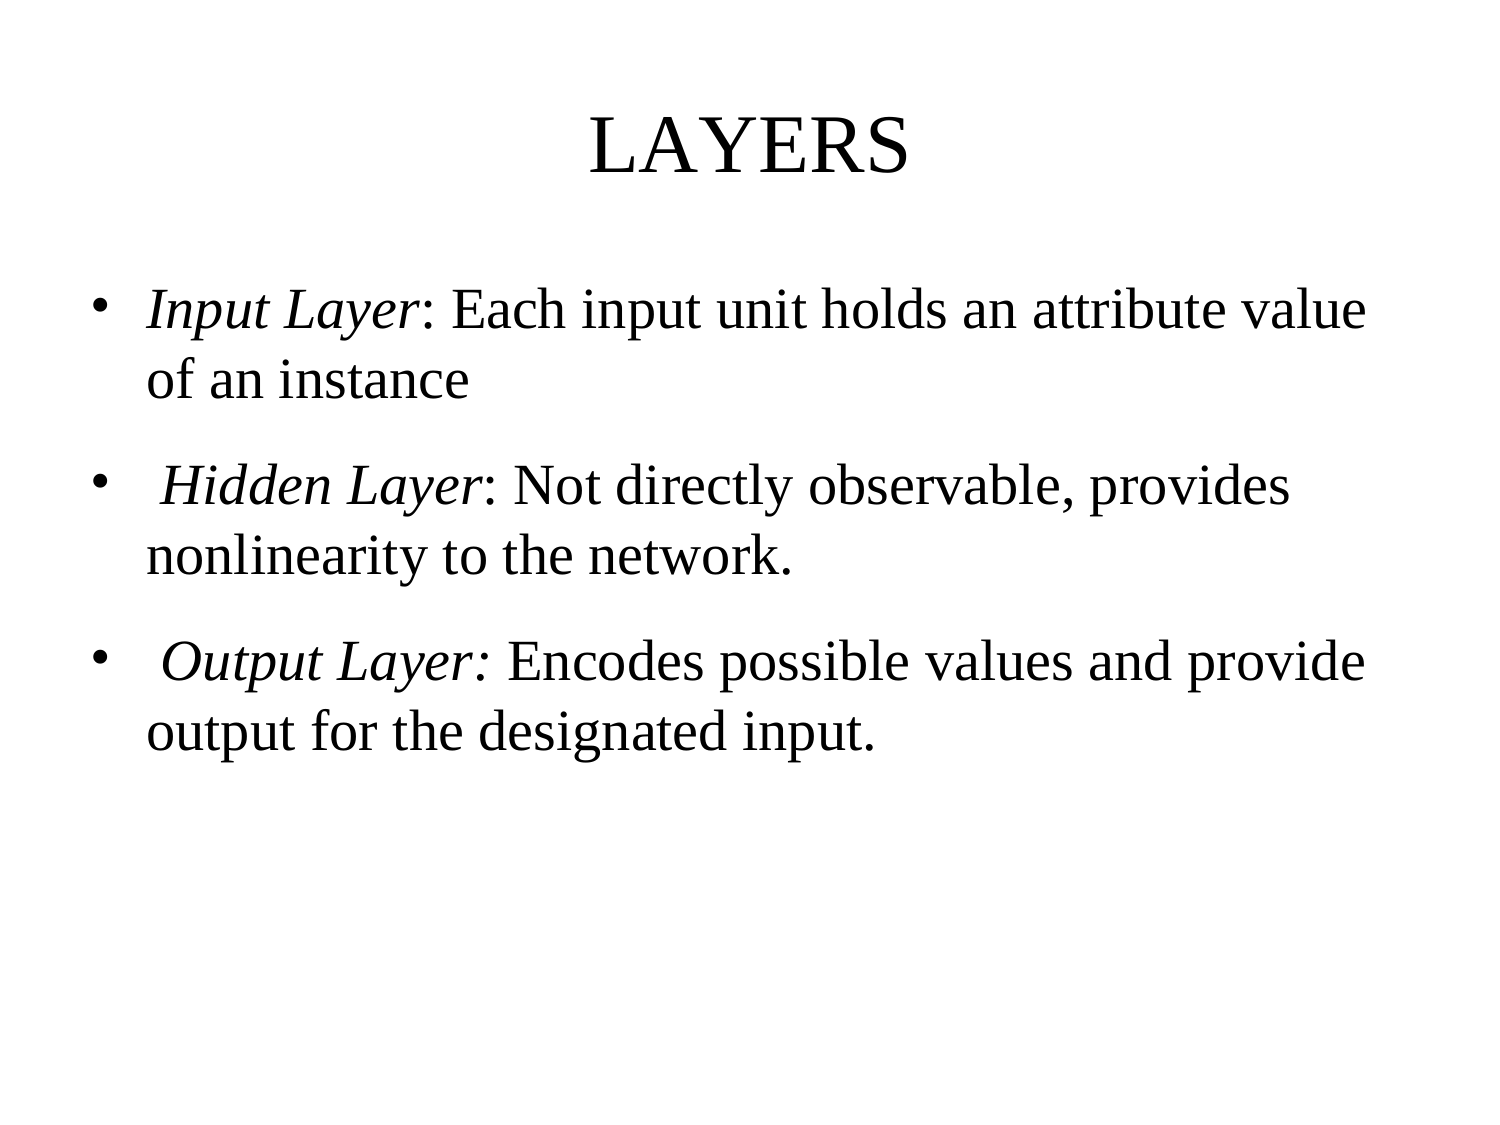

# LAYERS
Input Layer: Each input unit holds an attribute value of an instance
 Hidden Layer: Not directly observable, provides nonlinearity to the network.
 Output Layer: Encodes possible values and provide output for the designated input.